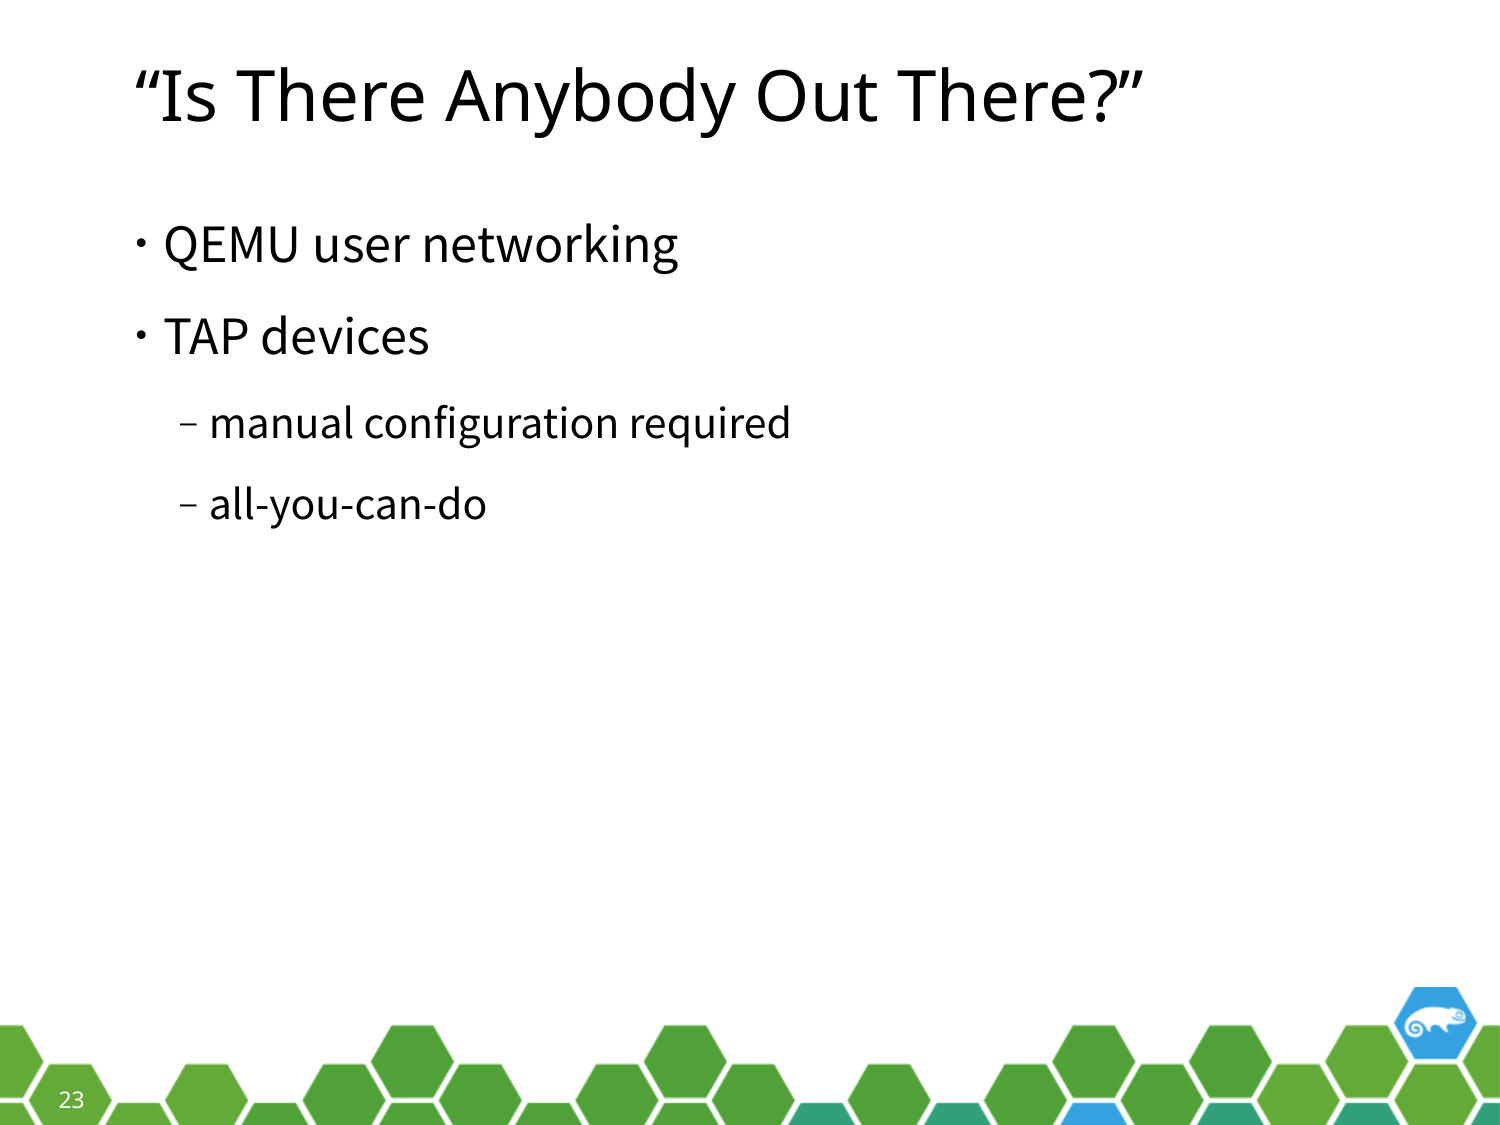

# “Is There Anybody Out There?”
QEMU user networking
TAP devices
manual configuration required
all-you-can-do